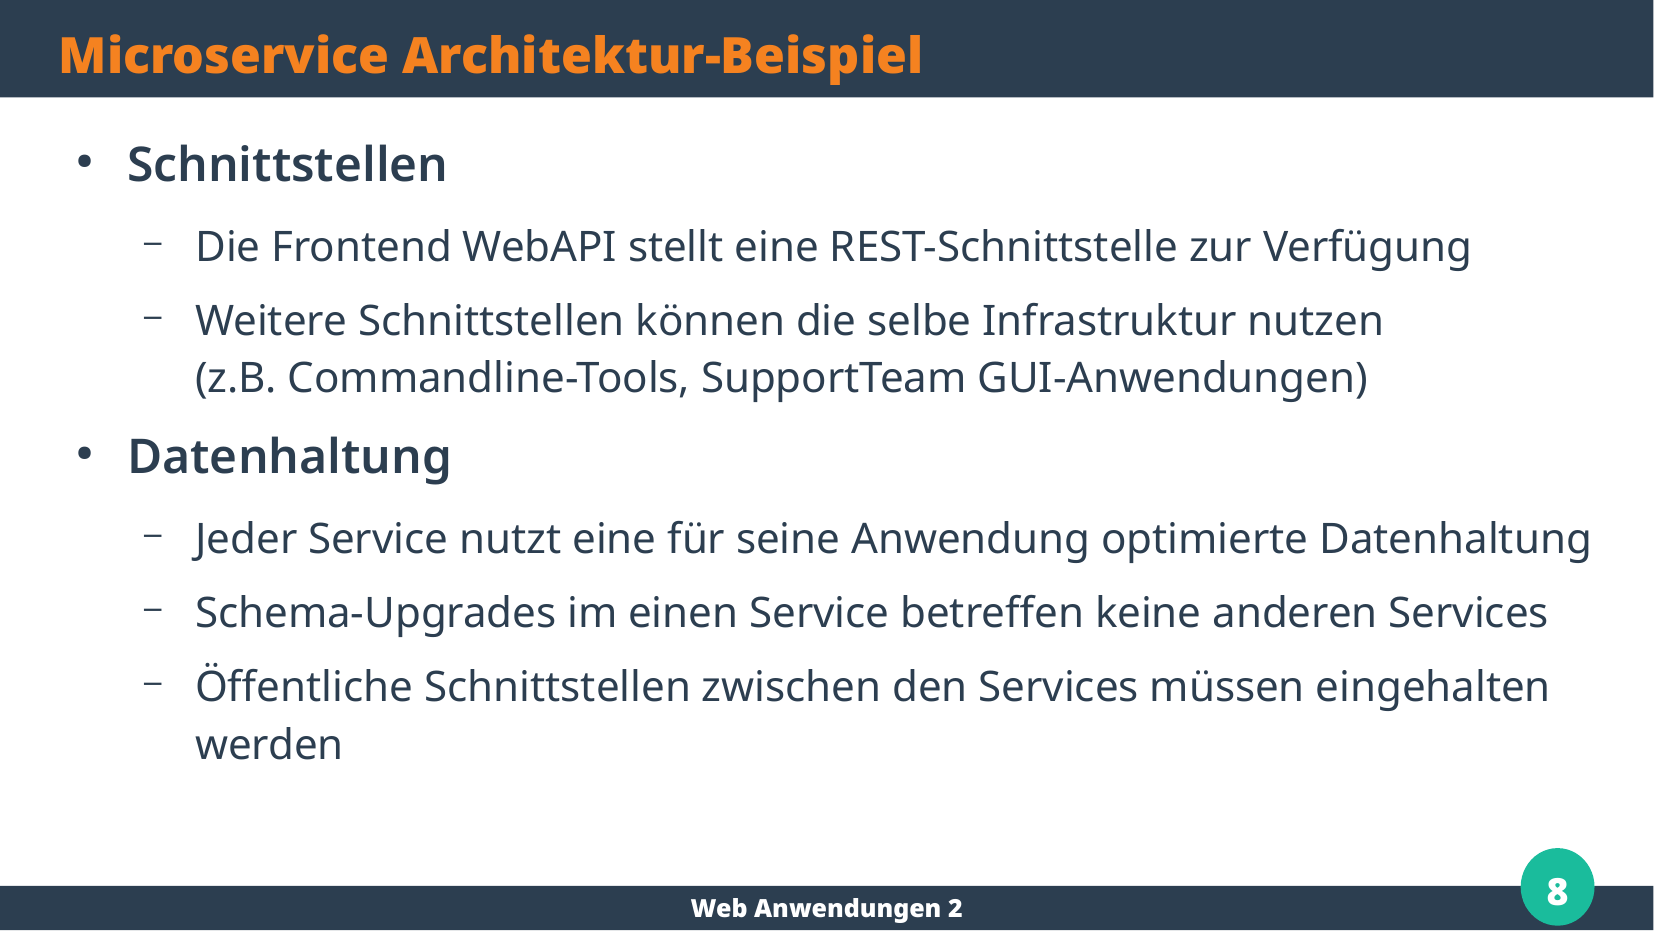

# Microservice Architektur-Beispiel
Schnittstellen
Die Frontend WebAPI stellt eine REST-Schnittstelle zur Verfügung
Weitere Schnittstellen können die selbe Infrastruktur nutzen
(z.B. Commandline-Tools, SupportTeam GUI-Anwendungen)
Datenhaltung
Jeder Service nutzt eine für seine Anwendung optimierte Datenhaltung
Schema-Upgrades im einen Service betreffen keine anderen Services
Öffentliche Schnittstellen zwischen den Services müssen eingehalten werden
8